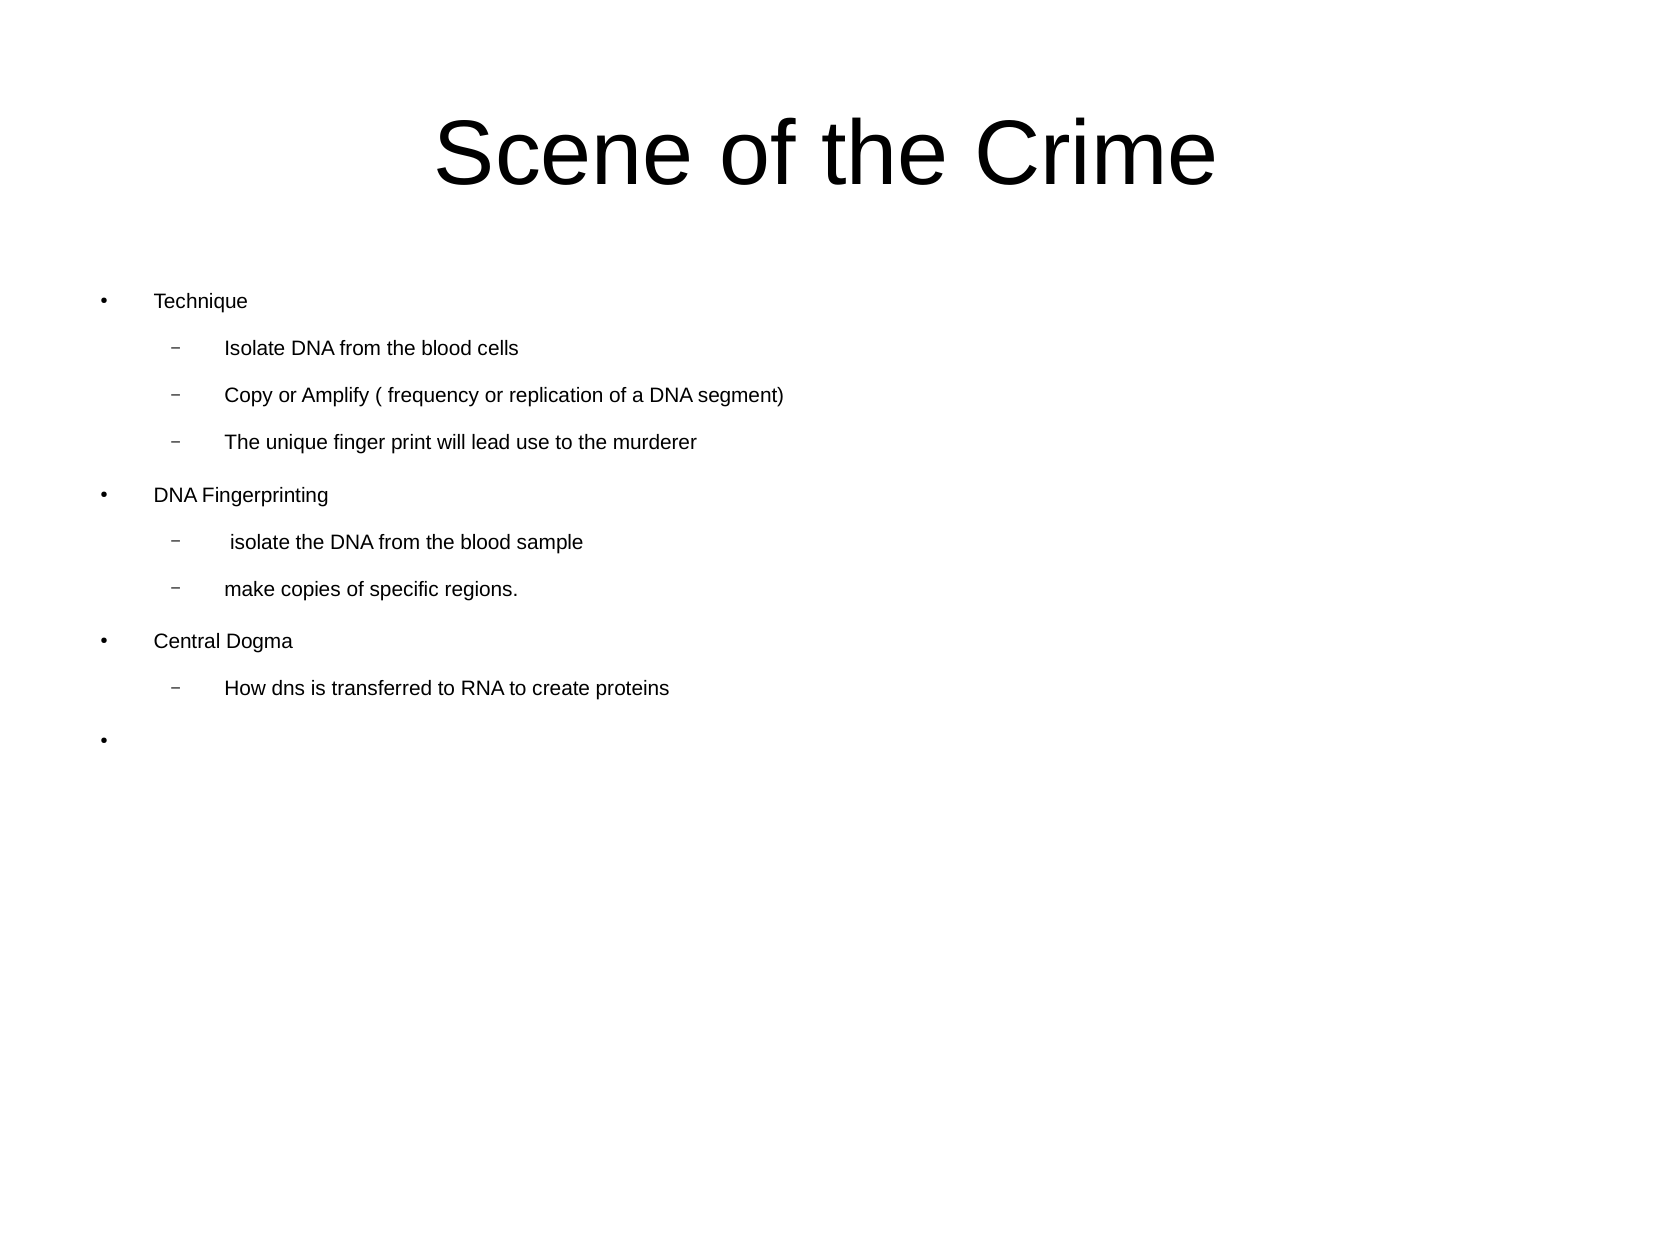

# Scene of the Crime
Technique
Isolate DNA from the blood cells
Copy or Amplify ( frequency or replication of a DNA segment)
The unique finger print will lead use to the murderer
DNA Fingerprinting
 isolate the DNA from the blood sample
make copies of specific regions.
Central Dogma
How dns is transferred to RNA to create proteins